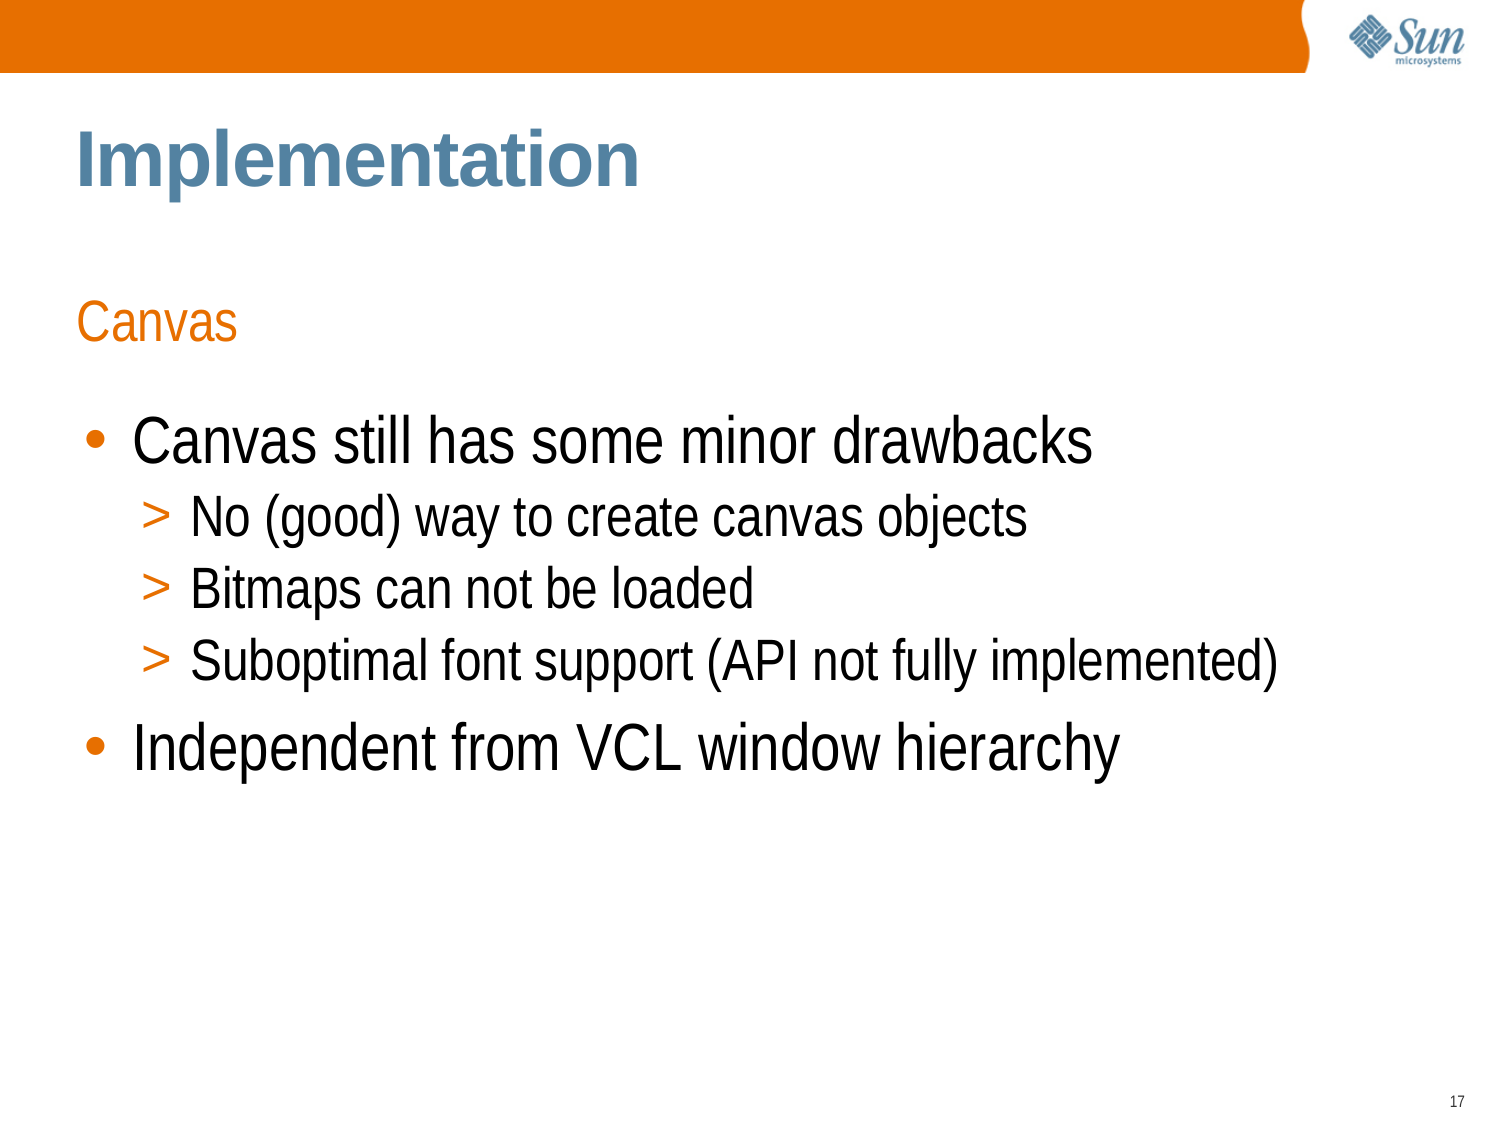

# Implementation
Canvas
Canvas still has some minor drawbacks
No (good) way to create canvas objects
Bitmaps can not be loaded
Suboptimal font support (API not fully implemented)
Independent from VCL window hierarchy